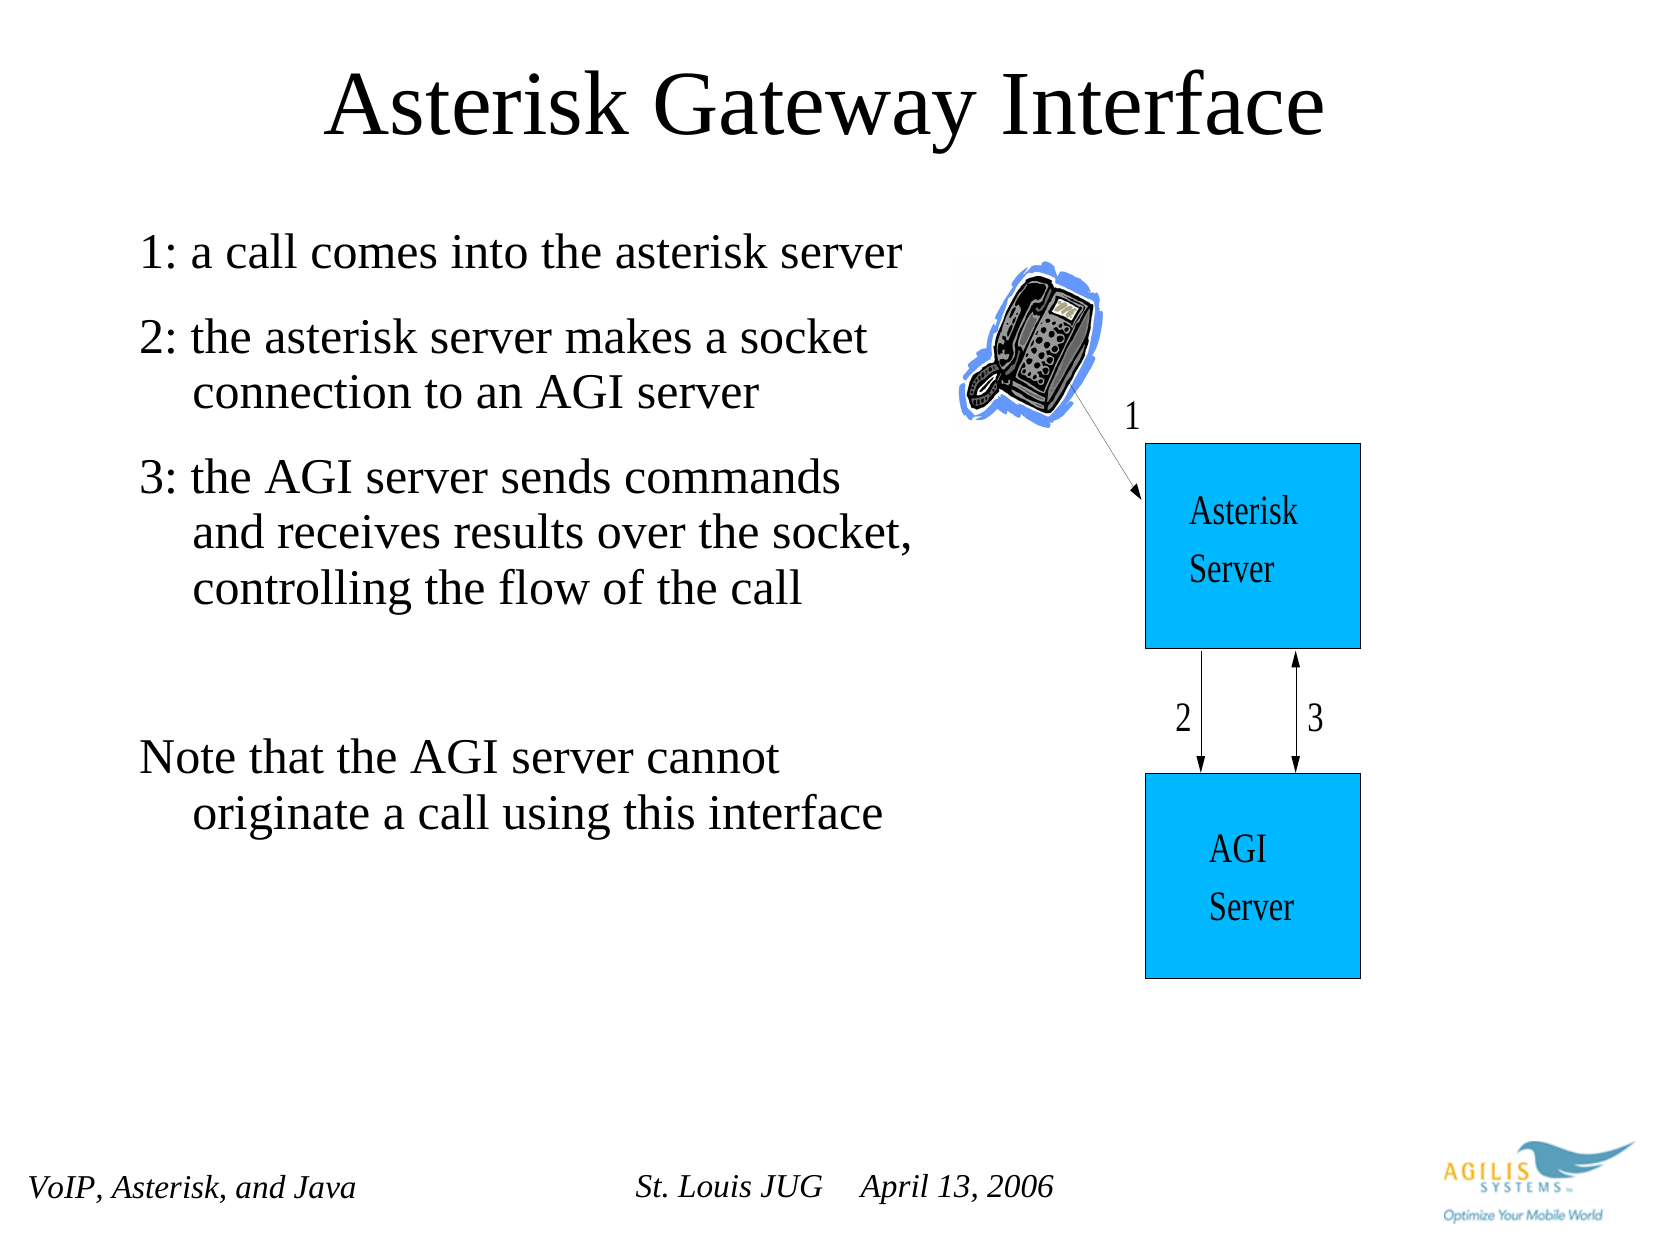

# Asterisk Gateway Interface
1: a call comes into the asterisk server
2: the asterisk server makes a socket connection to an AGI server
3: the AGI server sends commands and receives results over the socket, controlling the flow of the call
Note that the AGI server cannot originate a call using this interface